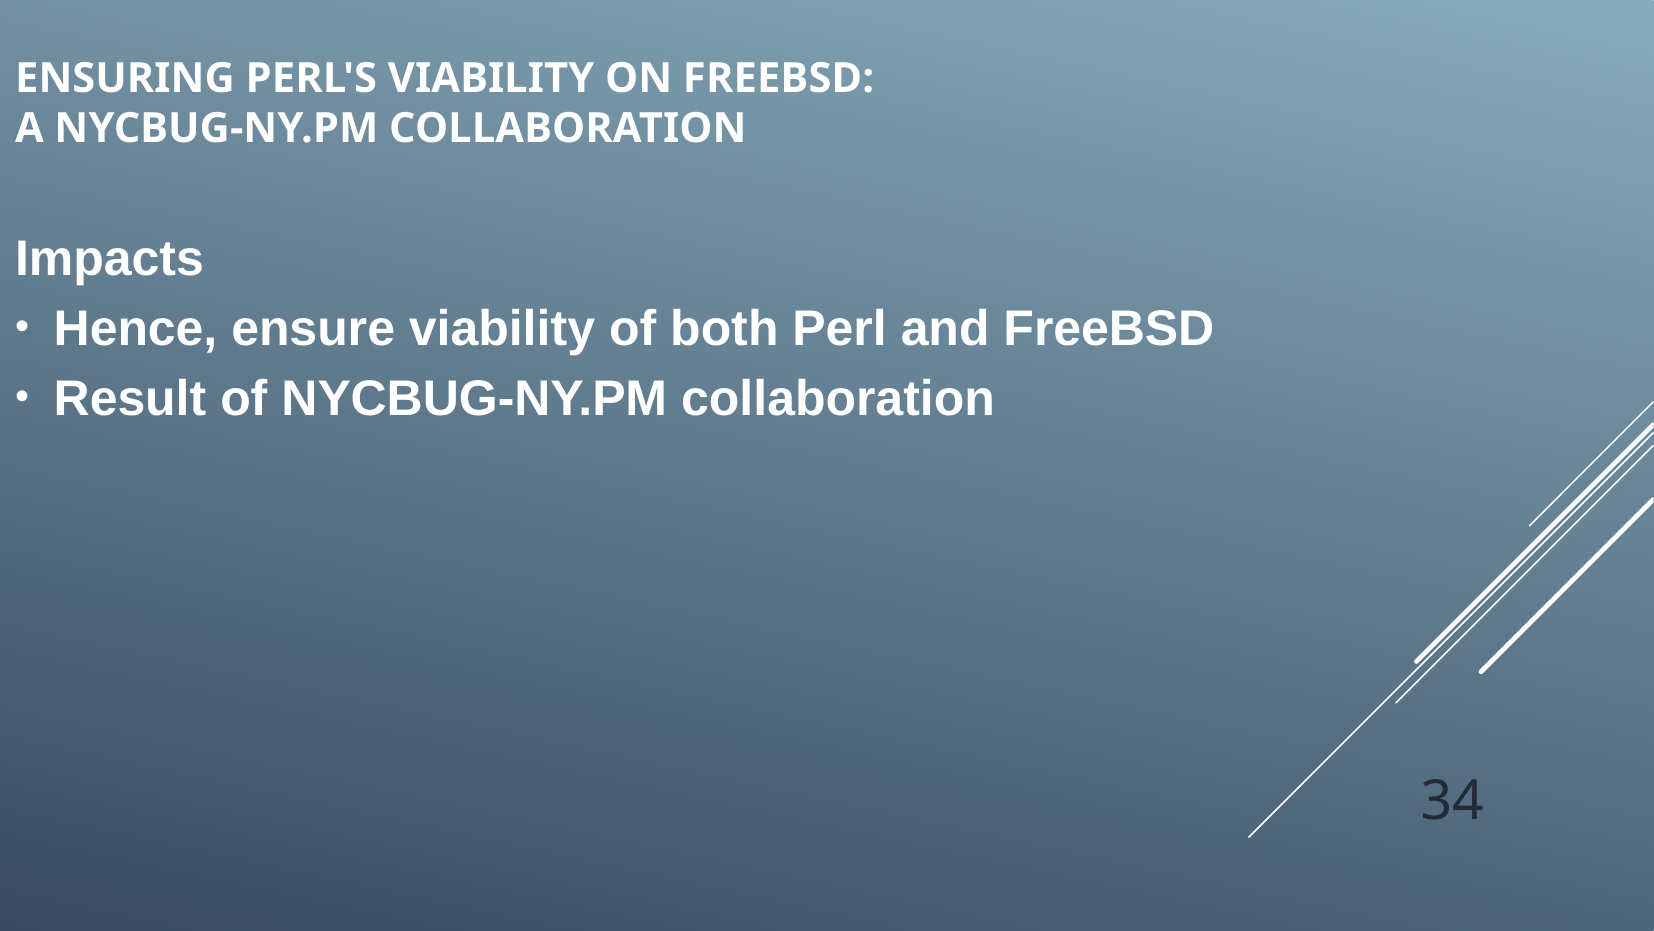

# Ensuring Perl's Viability on FreeBSD: A NYCBUG-NY.PM Collaboration
Impacts
Hence, ensure viability of both Perl and FreeBSD
Result of NYCBUG-NY.PM collaboration
34